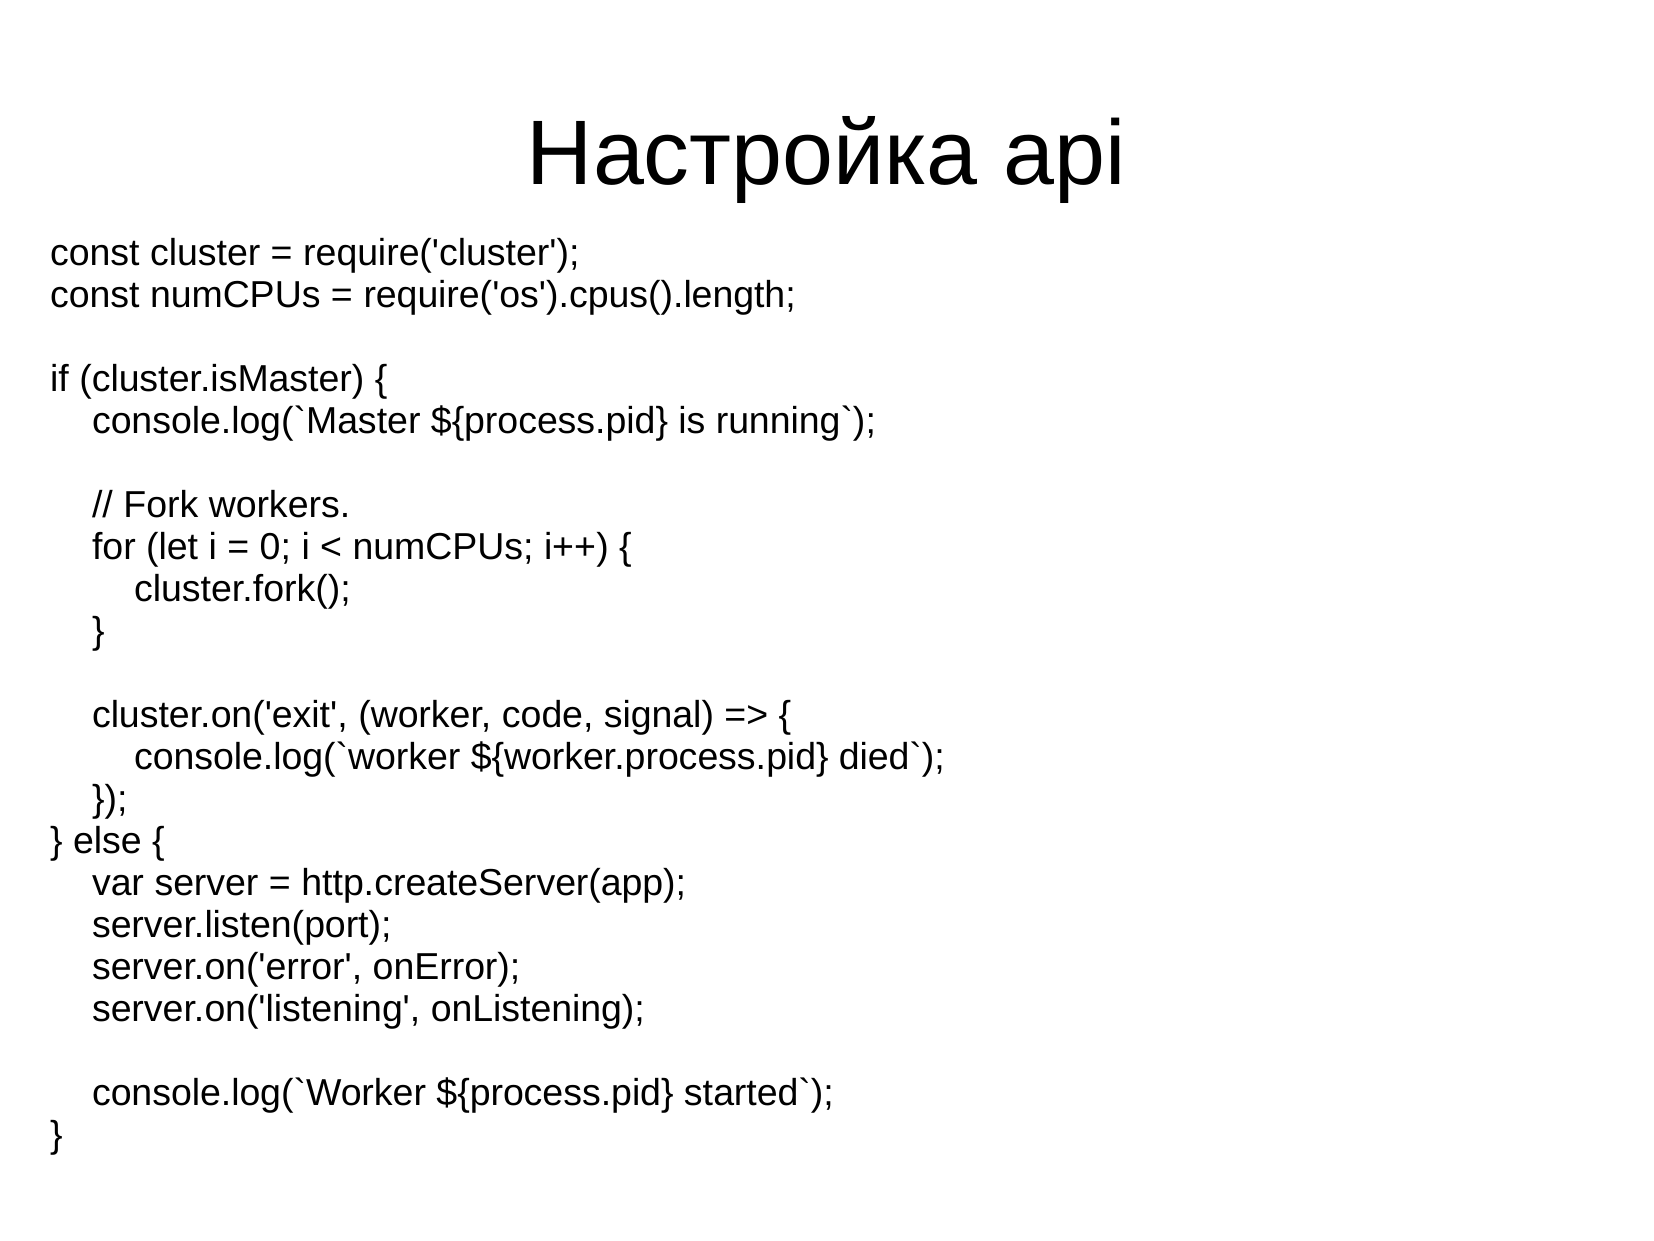

# Настройка api
const cluster = require('cluster');
const numCPUs = require('os').cpus().length;
if (cluster.isMaster) {
 console.log(`Master ${process.pid} is running`);
 // Fork workers.
 for (let i = 0; i < numCPUs; i++) {
 cluster.fork();
 }
 cluster.on('exit', (worker, code, signal) => {
 console.log(`worker ${worker.process.pid} died`);
 });
} else {
 var server = http.createServer(app);
 server.listen(port);
 server.on('error', onError);
 server.on('listening', onListening);
 console.log(`Worker ${process.pid} started`);
}